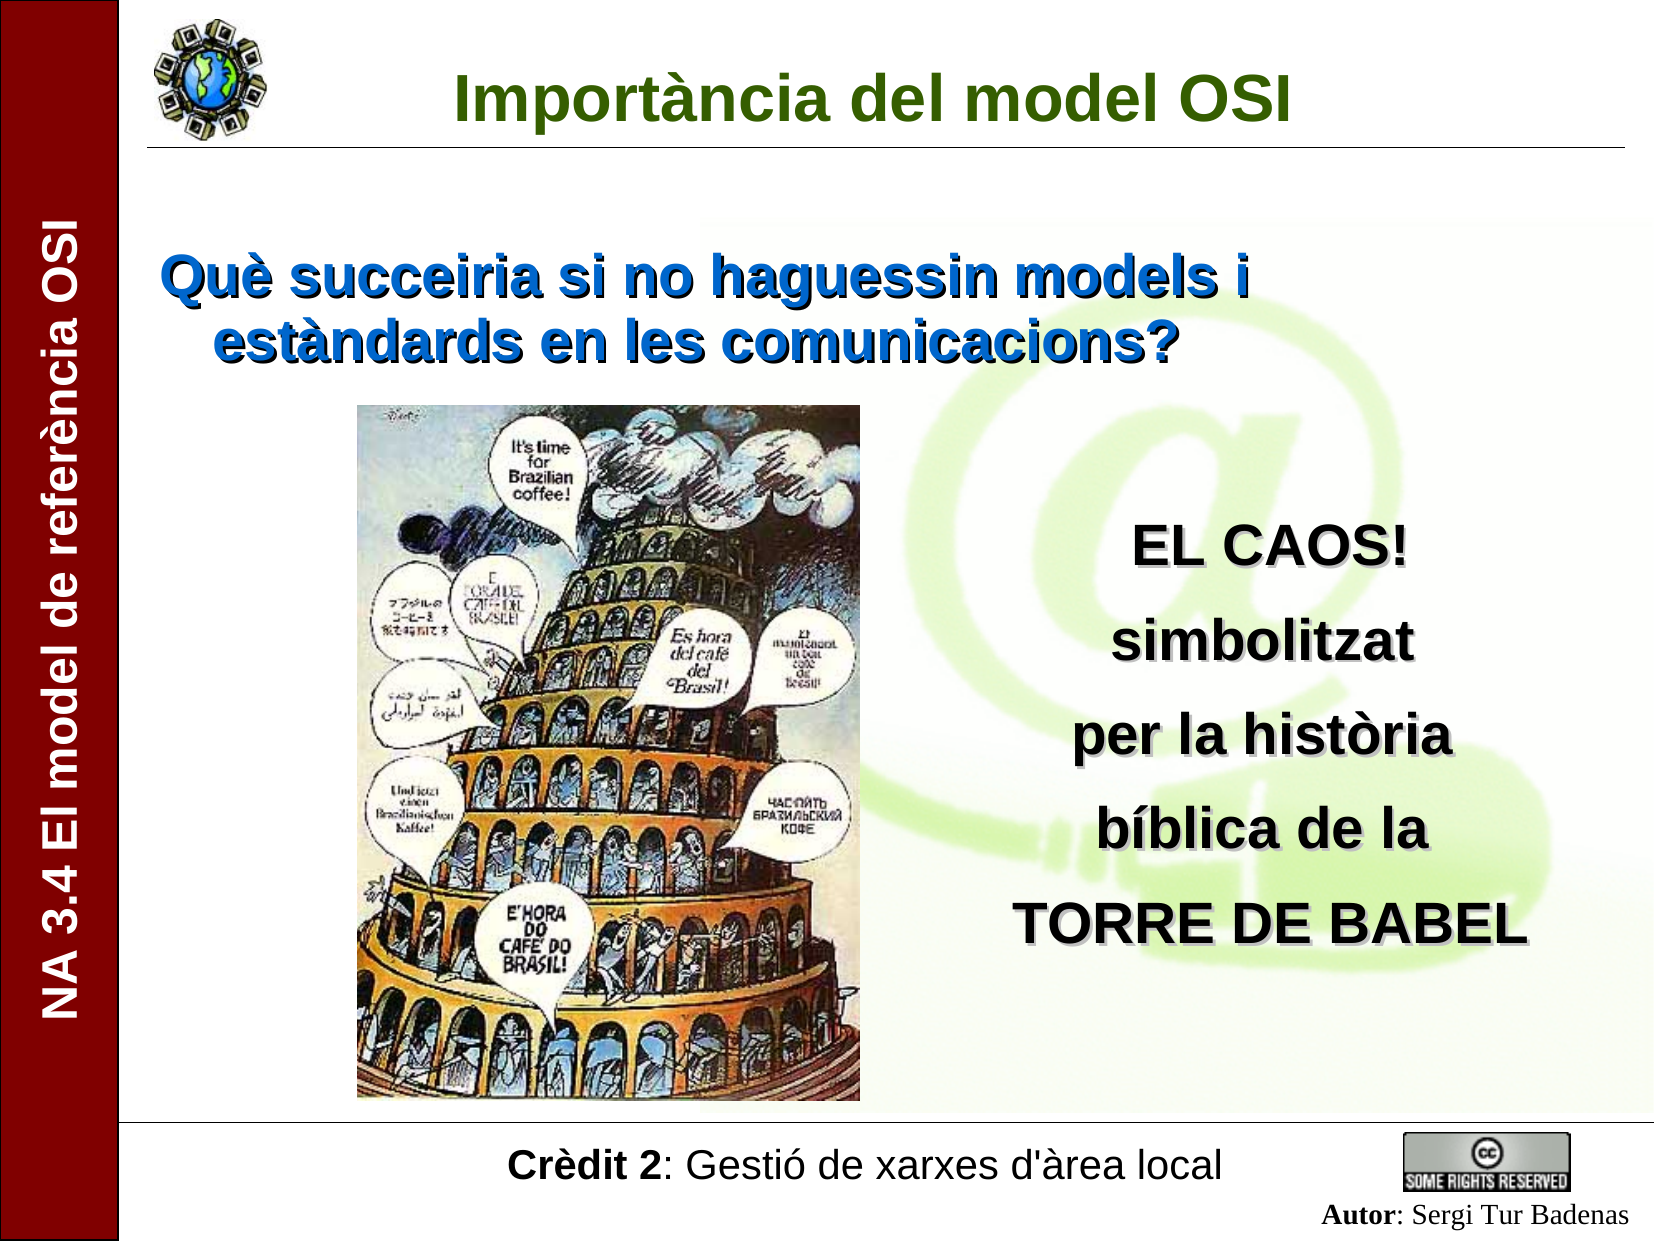

# Importància del model OSI
Què succeiria si no haguessin models i estàndards en les comunicacions?
EL CAOS!
simbolitzat
per la història
bíblica de la
TORRE DE BABEL